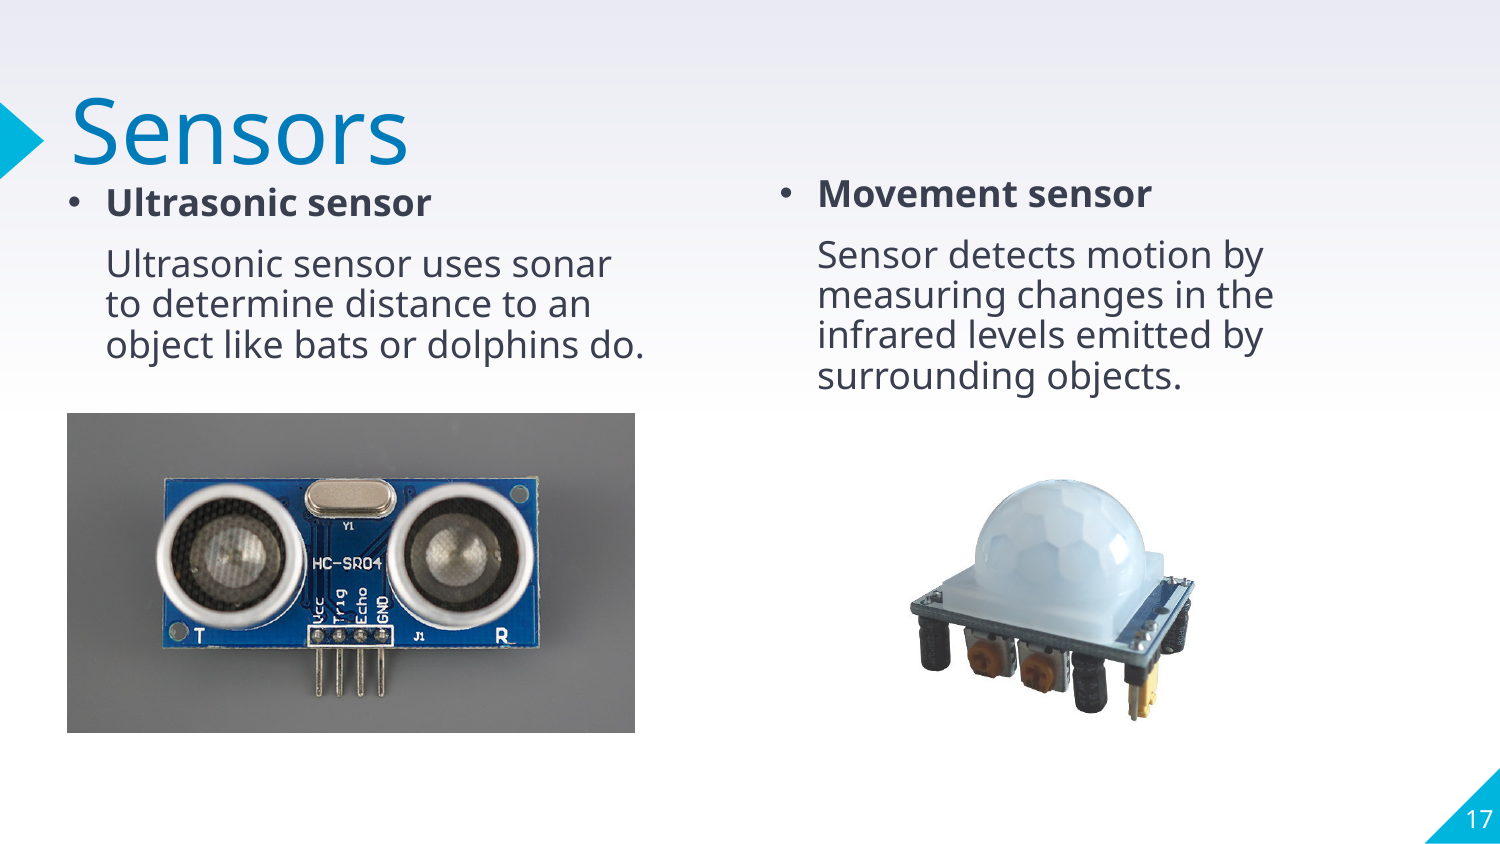

Sensors
Movement sensor
Sensor detects motion by measuring changes in the infrared levels emitted by surrounding objects.
# Ultrasonic sensor
Ultrasonic sensor uses sonar to determine distance to an object like bats or dolphins do.